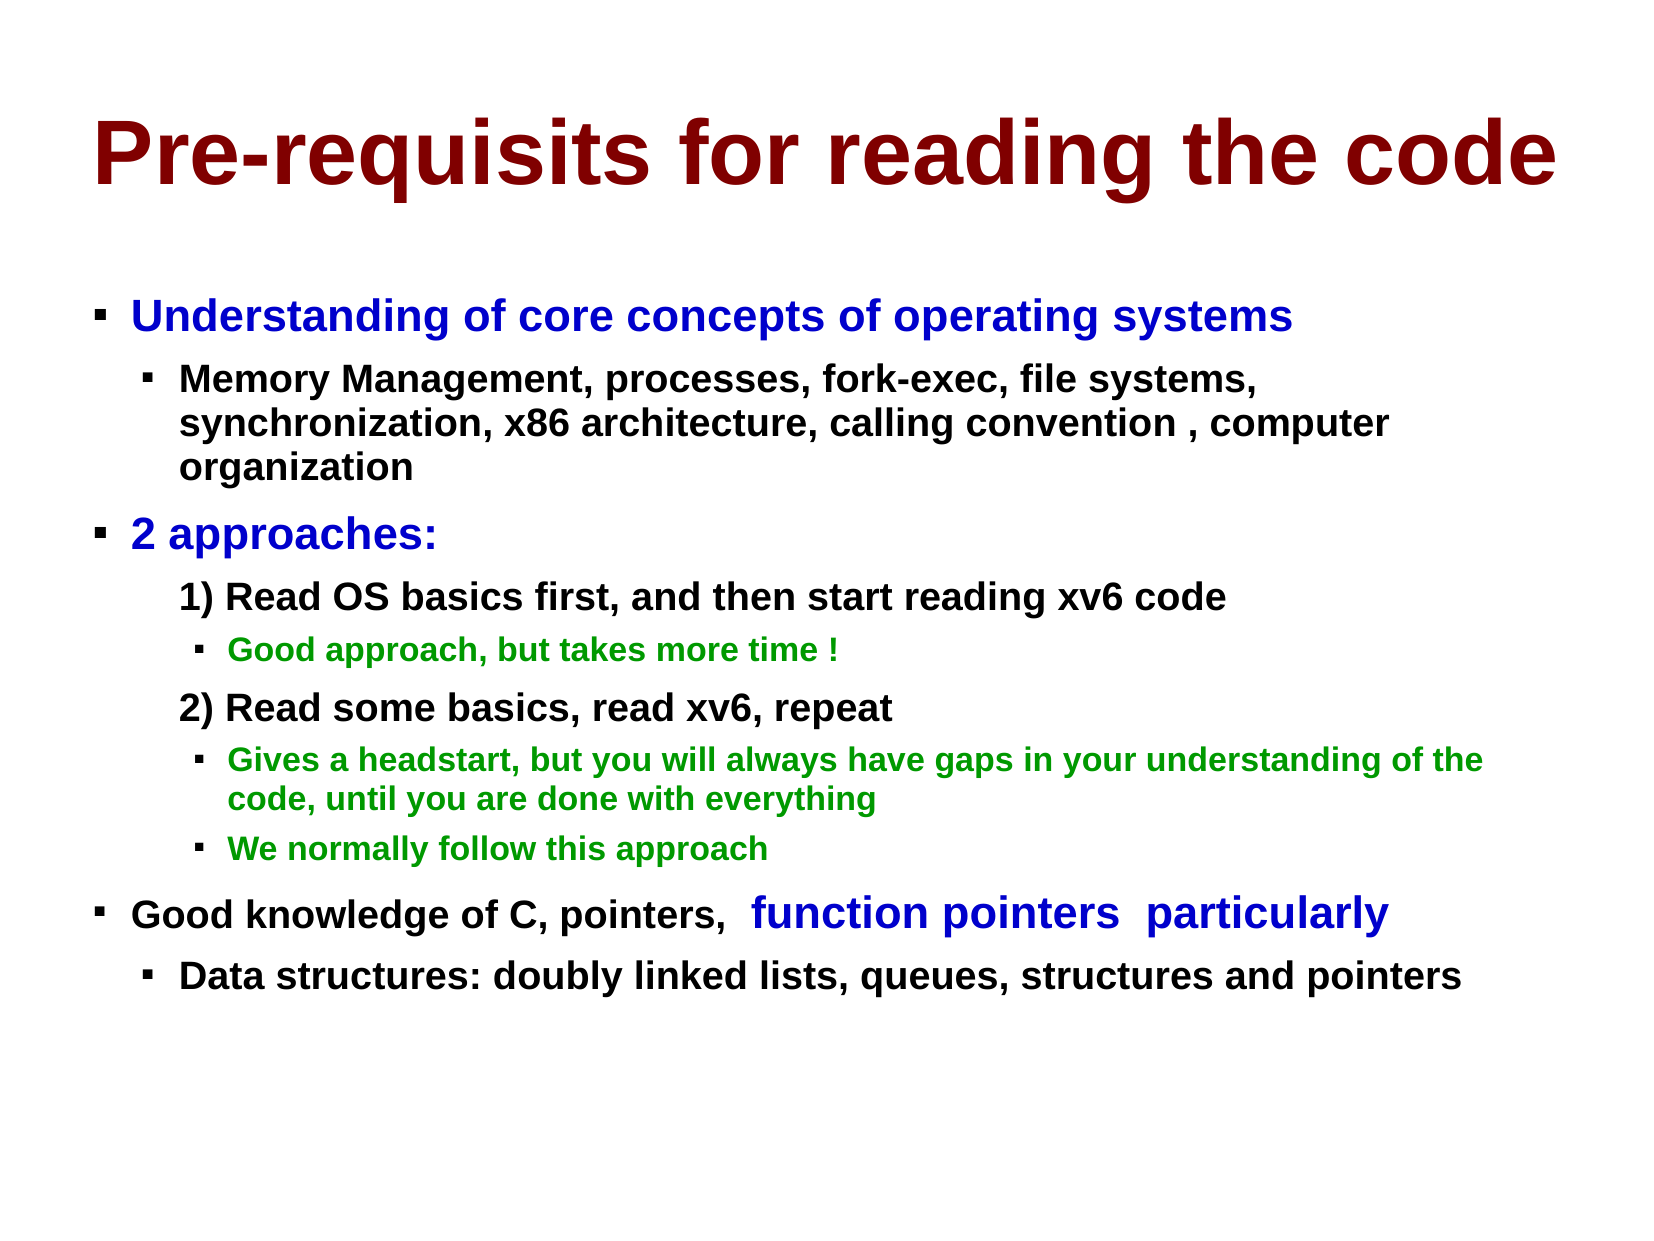

# Pre-requisits for reading the code
Understanding of core concepts of operating systems
Memory Management, processes, fork-exec, file systems, synchronization, x86 architecture, calling convention , computer organization
2 approaches:
1) Read OS basics first, and then start reading xv6 code
Good approach, but takes more time !
2) Read some basics, read xv6, repeat
Gives a headstart, but you will always have gaps in your understanding of the code, until you are done with everything
We normally follow this approach
Good knowledge of C, pointers, function pointers particularly
Data structures: doubly linked lists, queues, structures and pointers